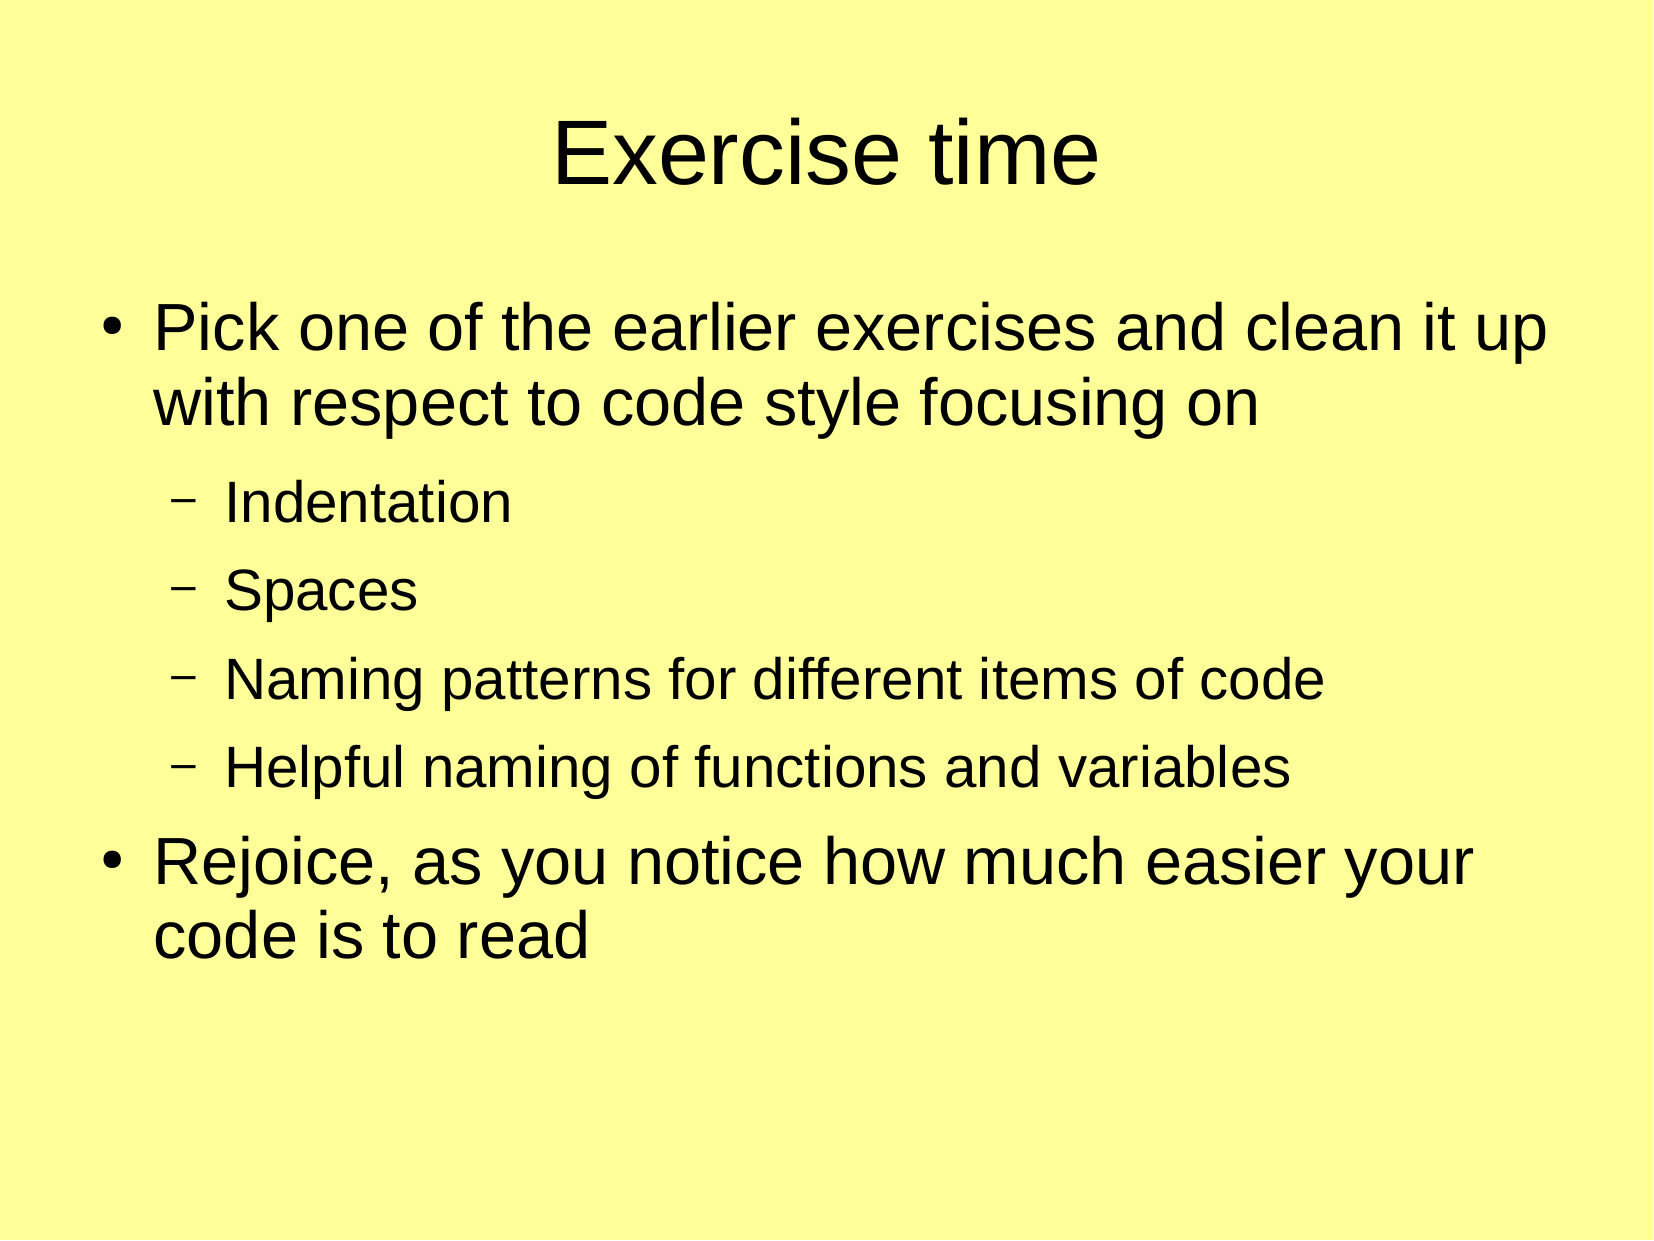

# Exercise time
Pick one of the earlier exercises and clean it up with respect to code style focusing on
Indentation
Spaces
Naming patterns for different items of code
Helpful naming of functions and variables
Rejoice, as you notice how much easier your code is to read